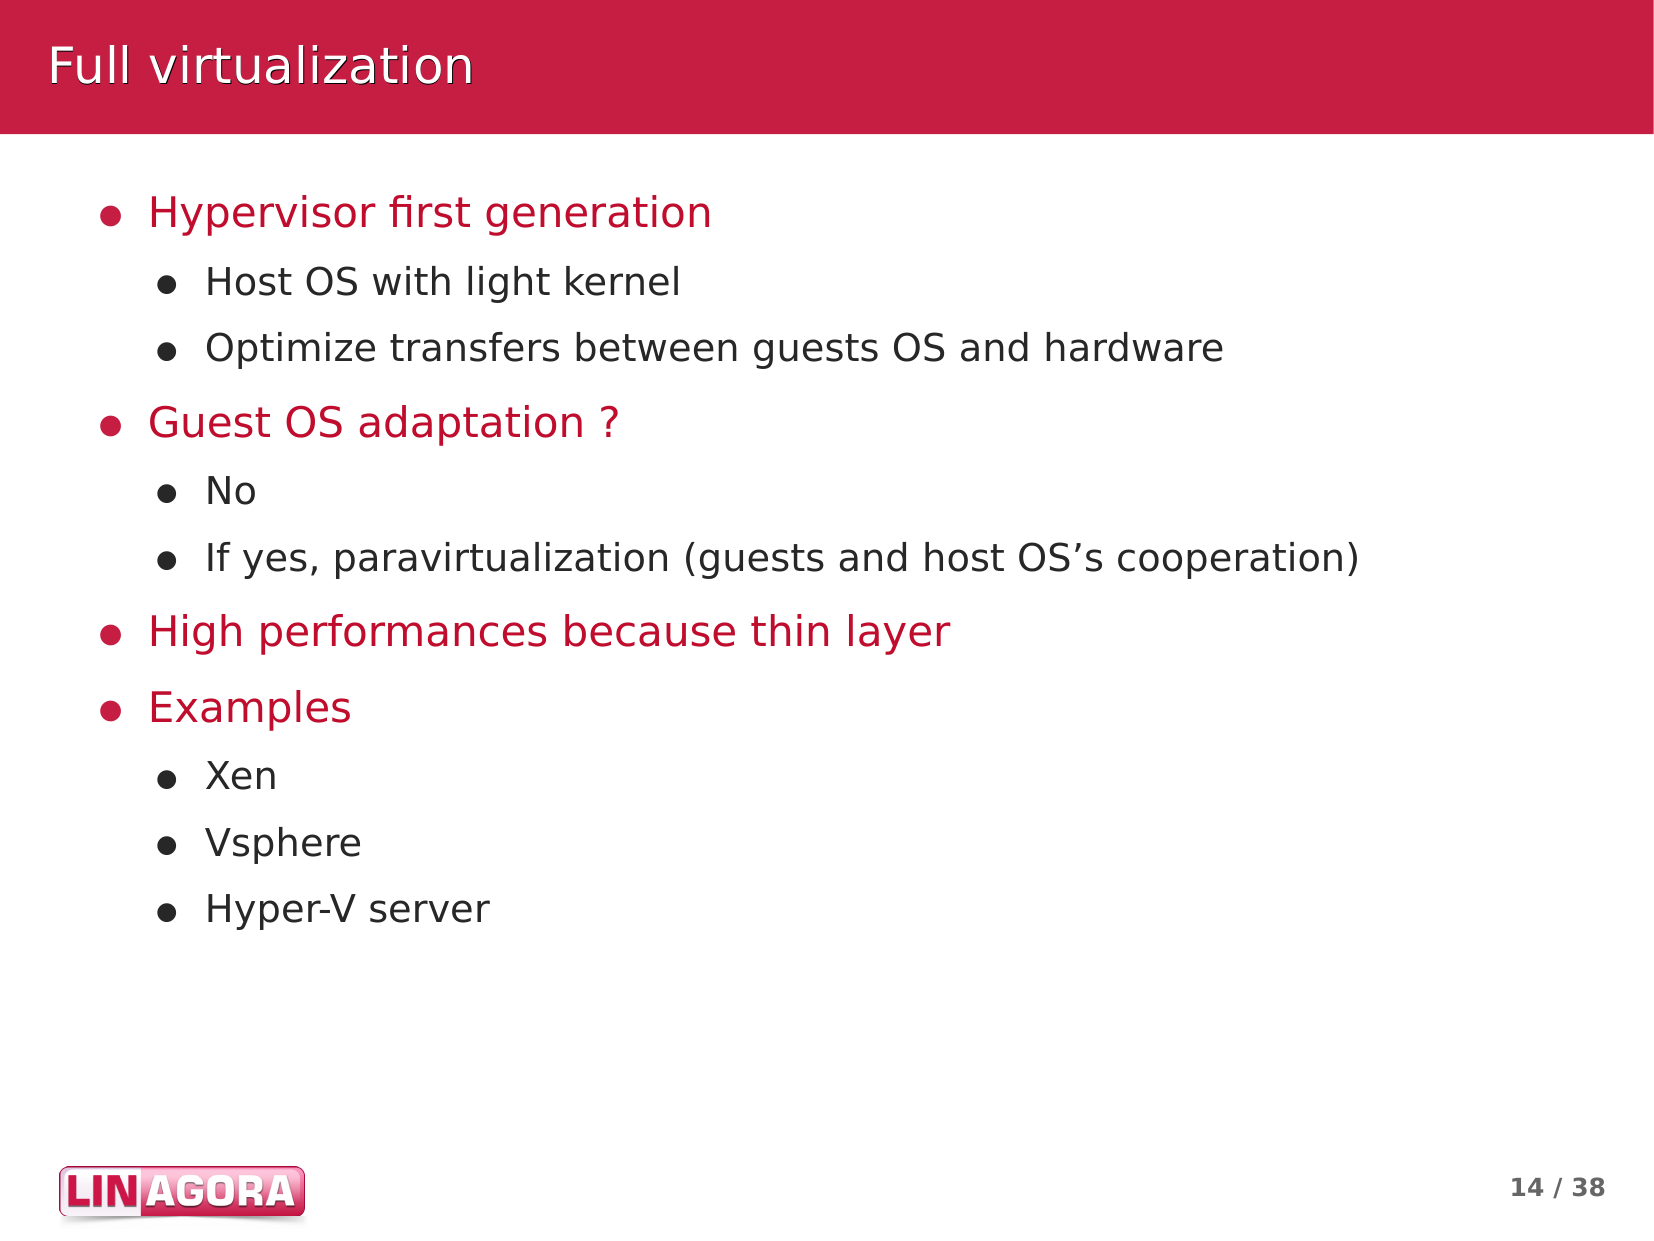

# Full virtualization
Hypervisor first generation
Host OS with light kernel
Optimize transfers between guests OS and hardware
Guest OS adaptation ?
No
If yes, paravirtualization (guests and host OS’s cooperation)
High performances because thin layer
Examples
Xen
Vsphere
Hyper-V server